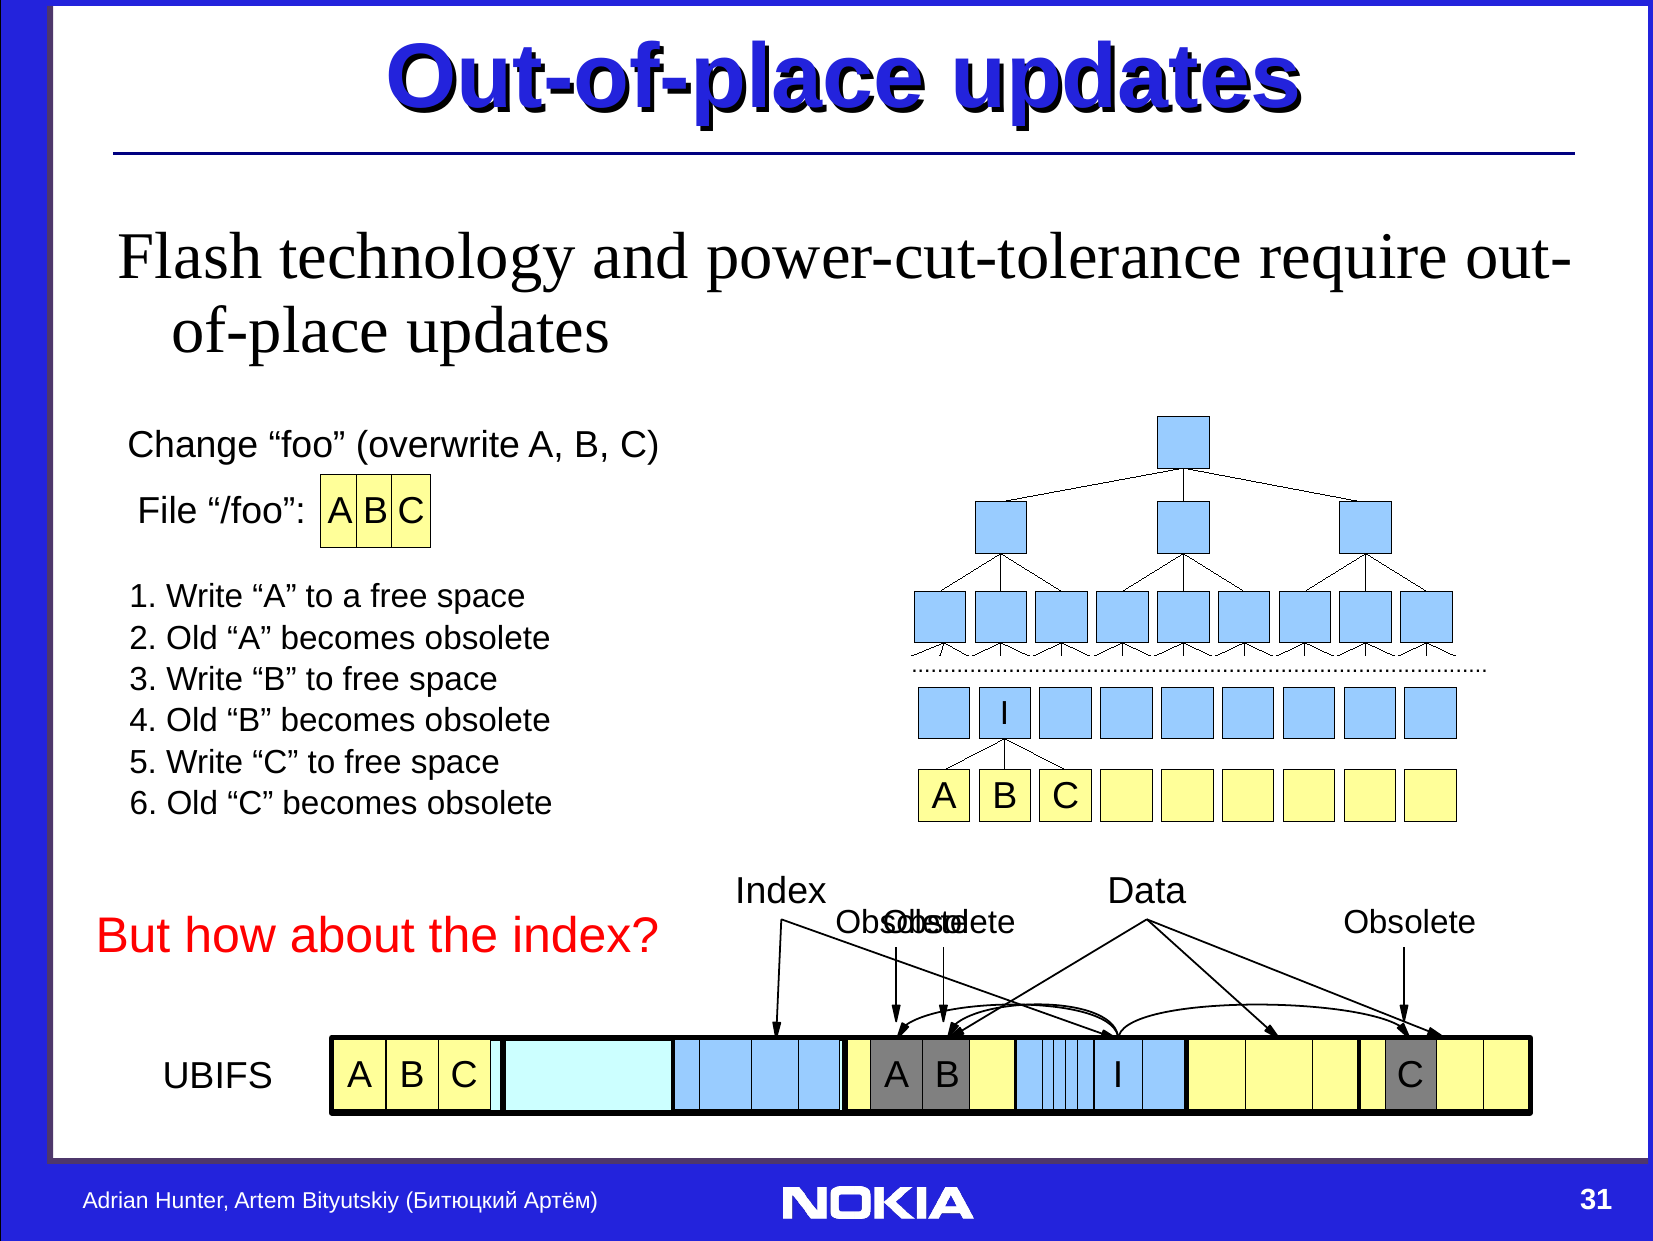

# Out-of-place updates
Flash technology and power-cut-tolerance require out-of-place updates
Change “foo” (overwrite A, B, C)
.........................................................................................
I
A
B
C
A
B
C
File “/foo”:
1. Write “A” to a free space
2. Old “A” becomes obsolete
3. Write “B” to free space
4. Old “B” becomes obsolete
5. Write “C” to free space
6. Old “C” becomes obsolete
Index
Data
Obsolete
Obsolete
Obsolete
But how about the index?
A
B
C
A
A
B
B
I
C
C
UBIFS
31